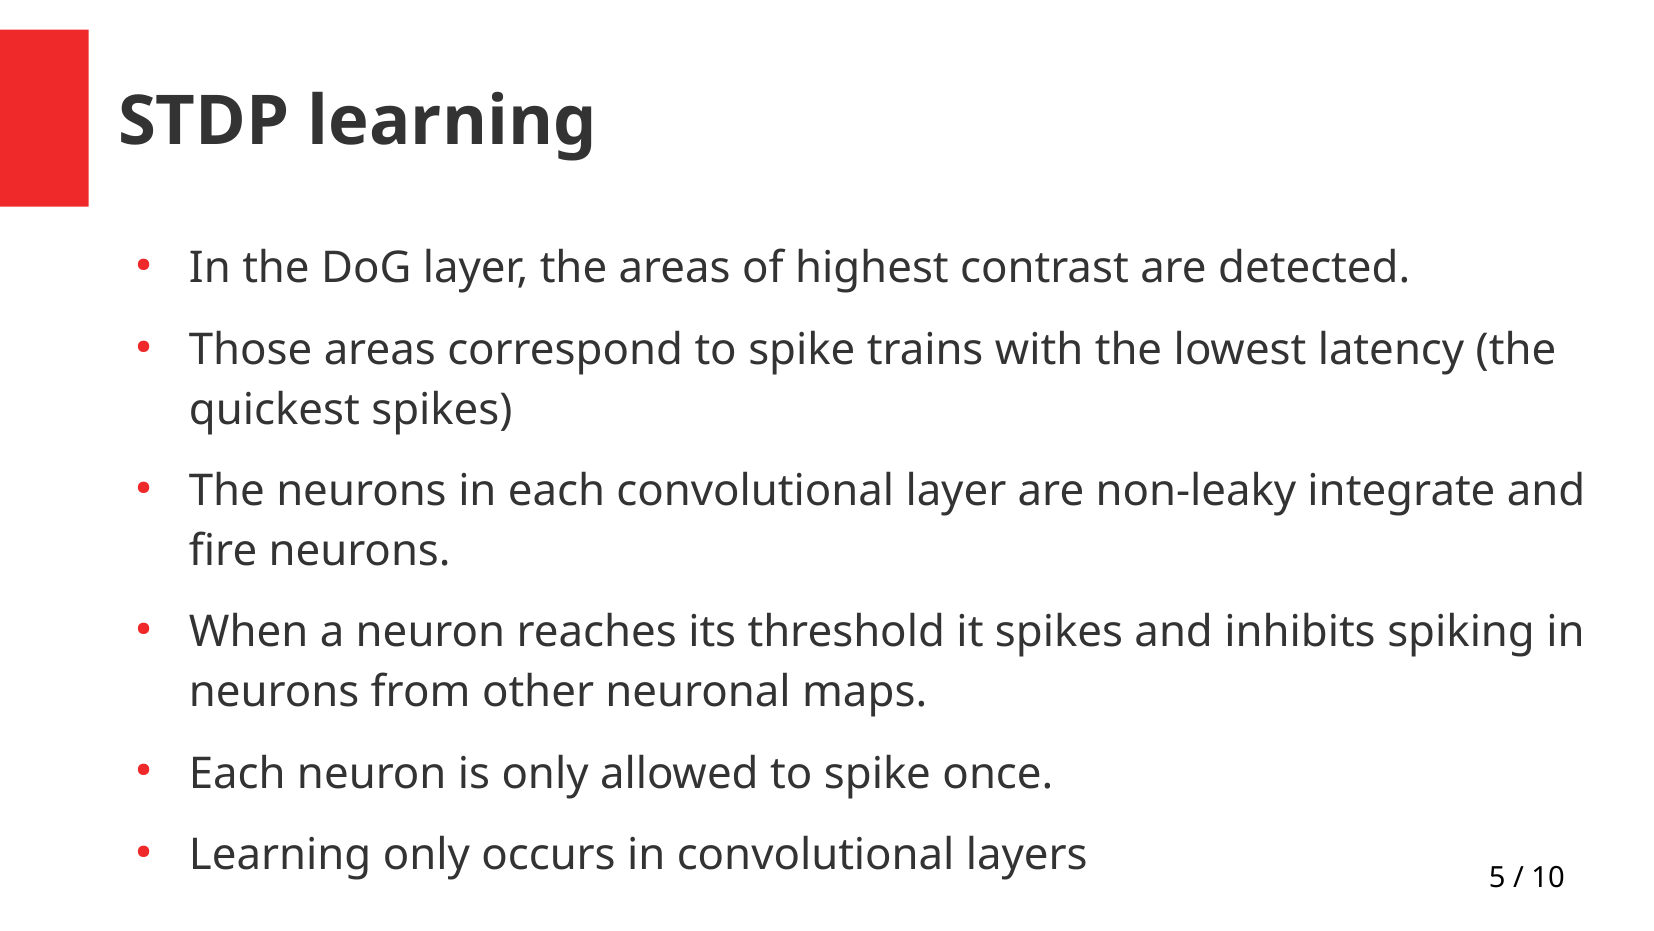

# STDP learning
In the DoG layer, the areas of highest contrast are detected.
Those areas correspond to spike trains with the lowest latency (the quickest spikes)
The neurons in each convolutional layer are non-leaky integrate and fire neurons.
When a neuron reaches its threshold it spikes and inhibits spiking in neurons from other neuronal maps.
Each neuron is only allowed to spike once.
Learning only occurs in convolutional layers
5